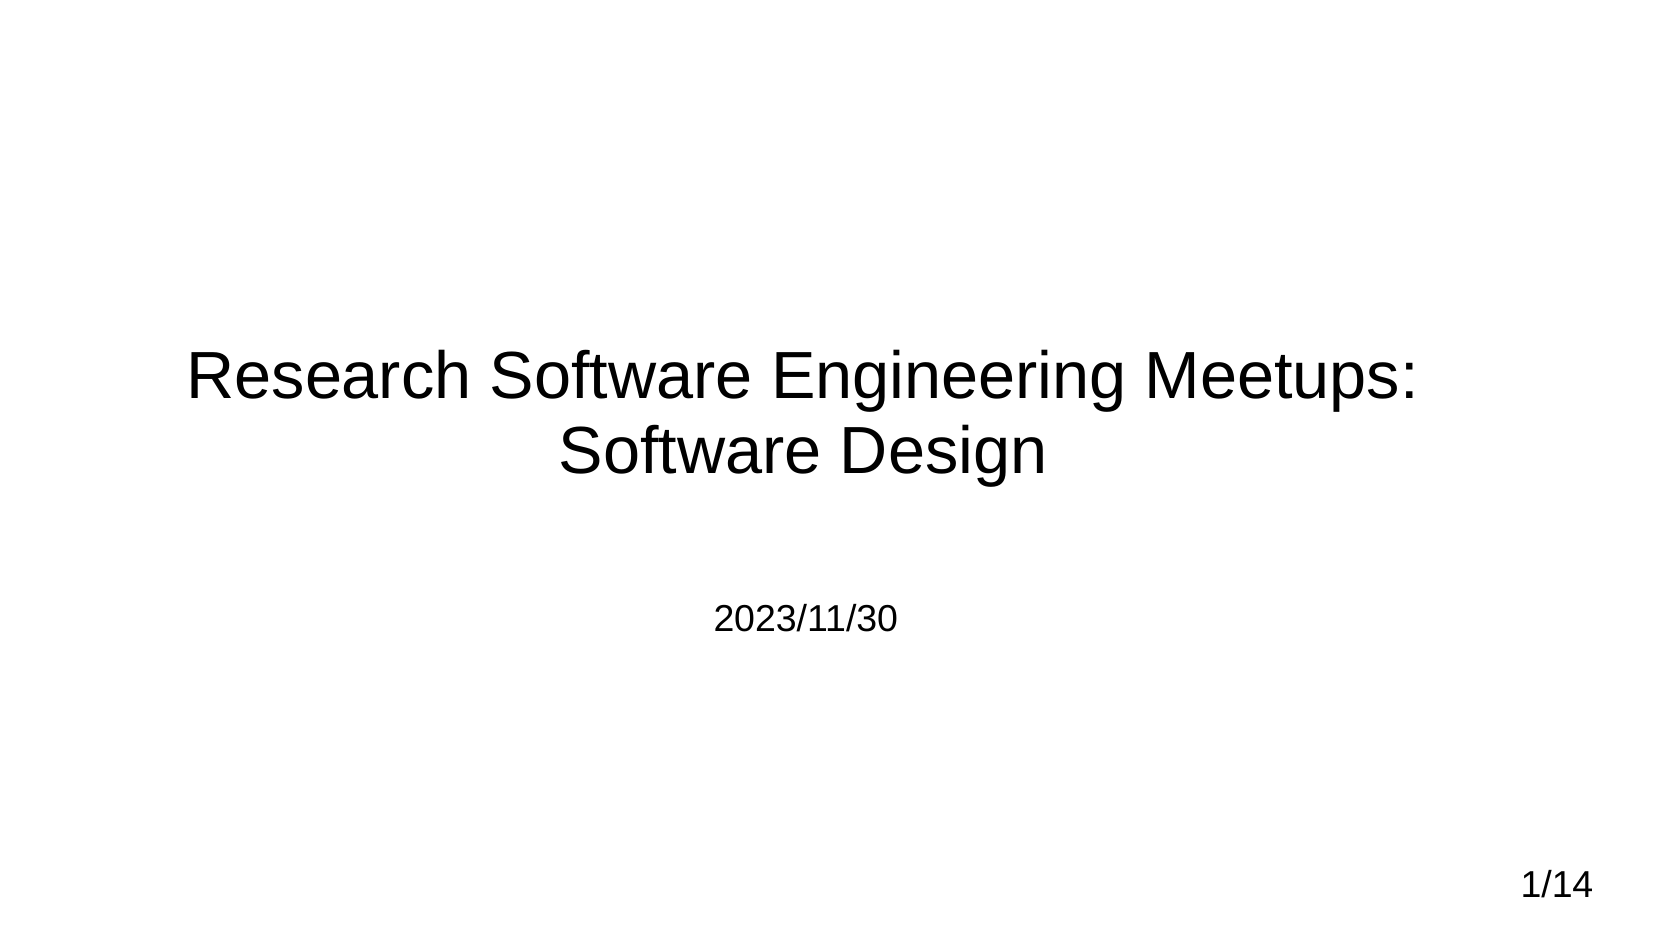

# Research Software Engineering Meetups:
Software Design
2023/11/30